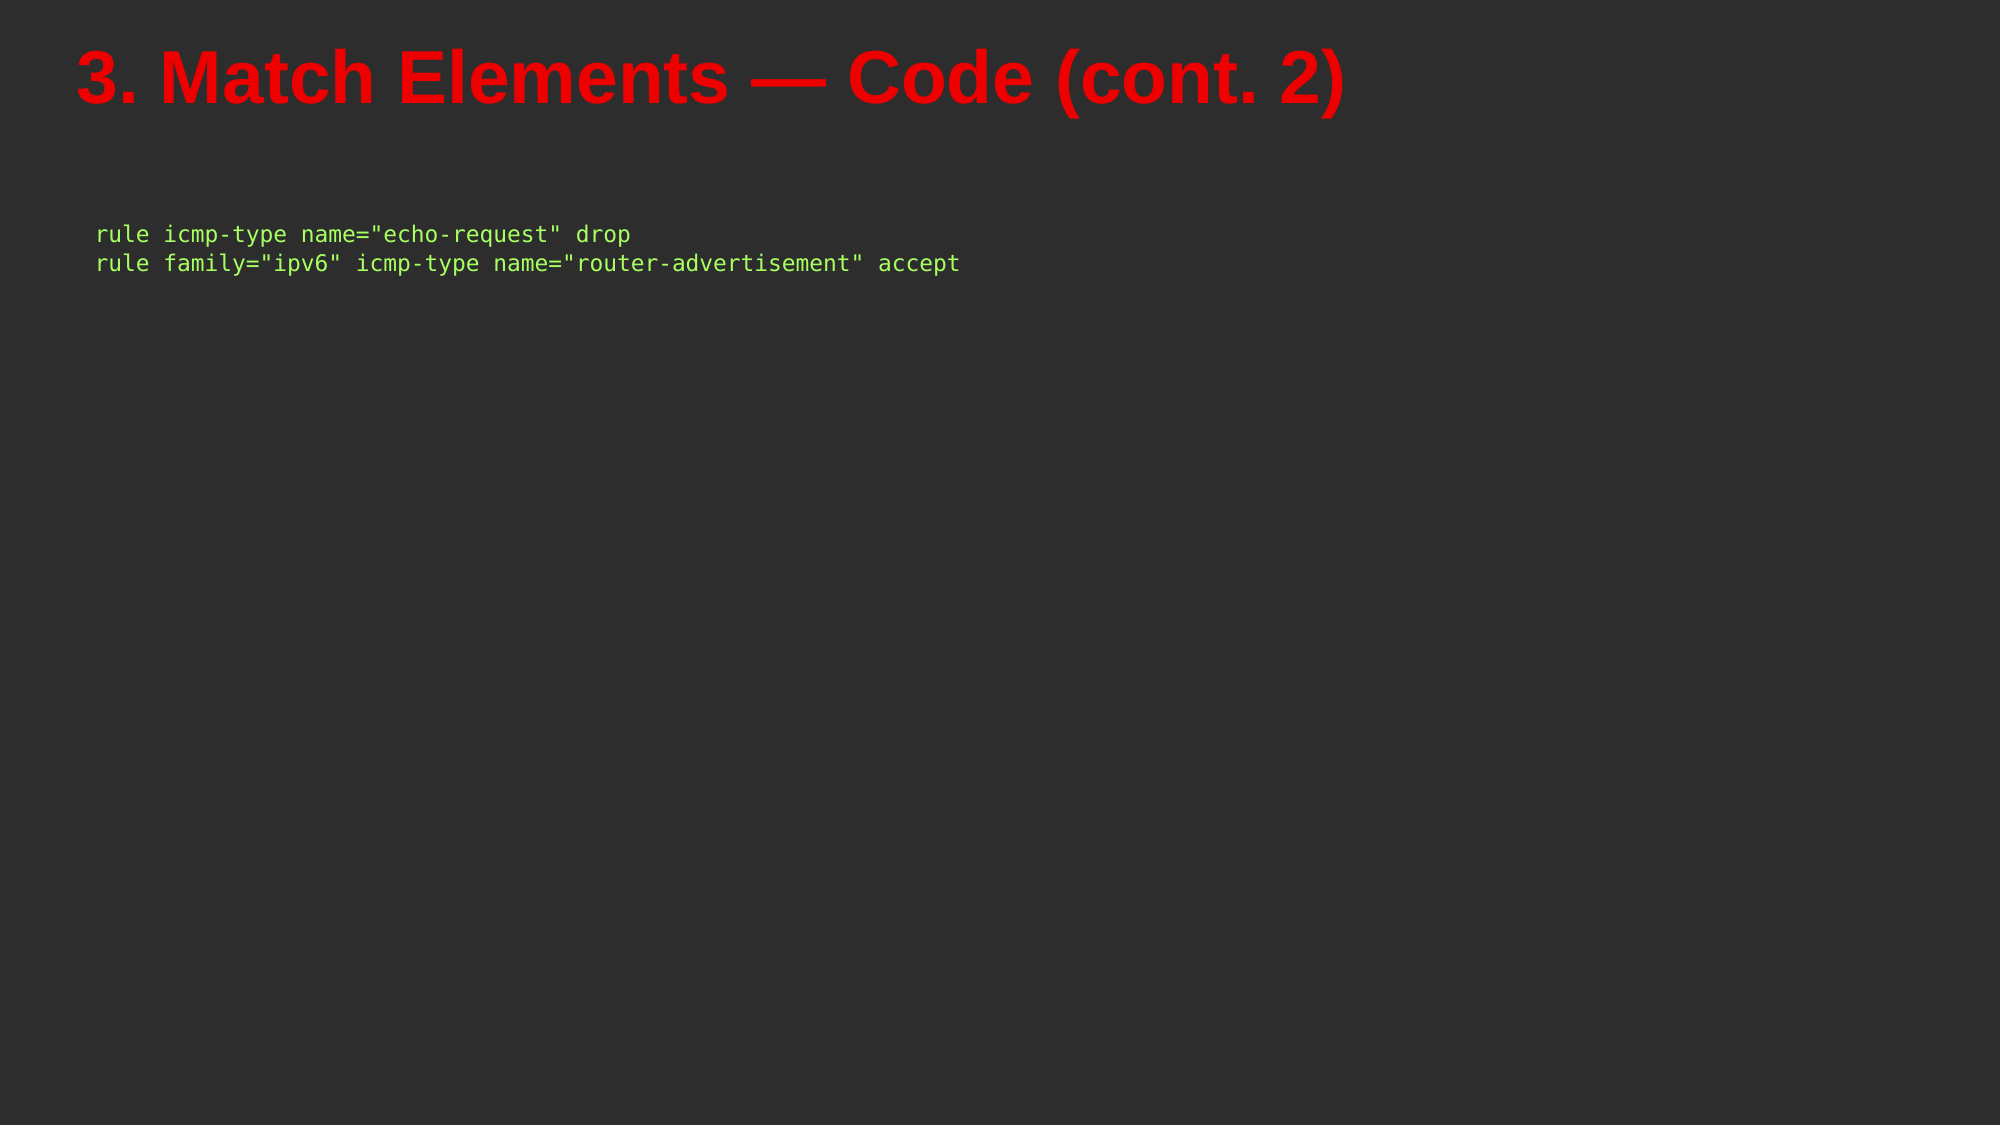

3. Match Elements — Code (cont. 2)
rule icmp-type name="echo-request" drop
rule family="ipv6" icmp-type name="router-advertisement" accept